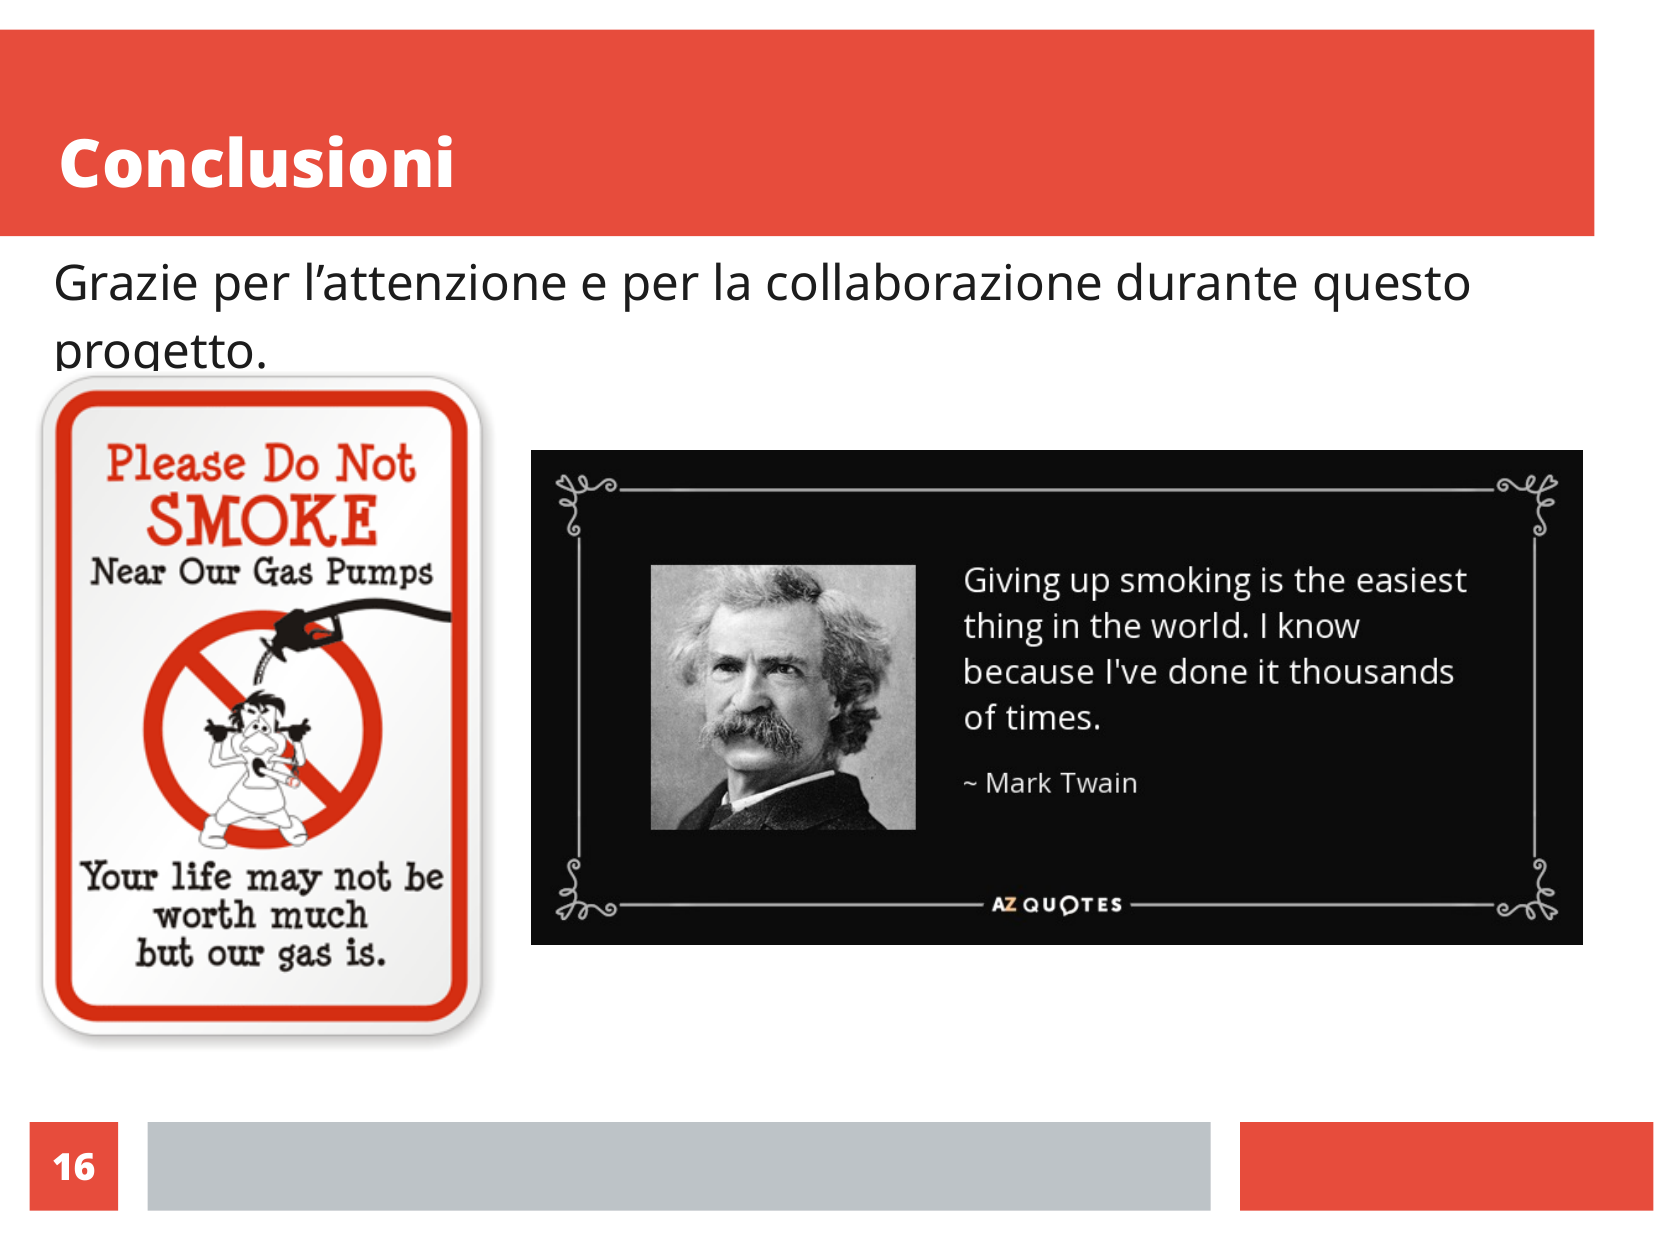

# Conclusioni
Grazie per l’attenzione e per la collaborazione durante questo progetto.
16